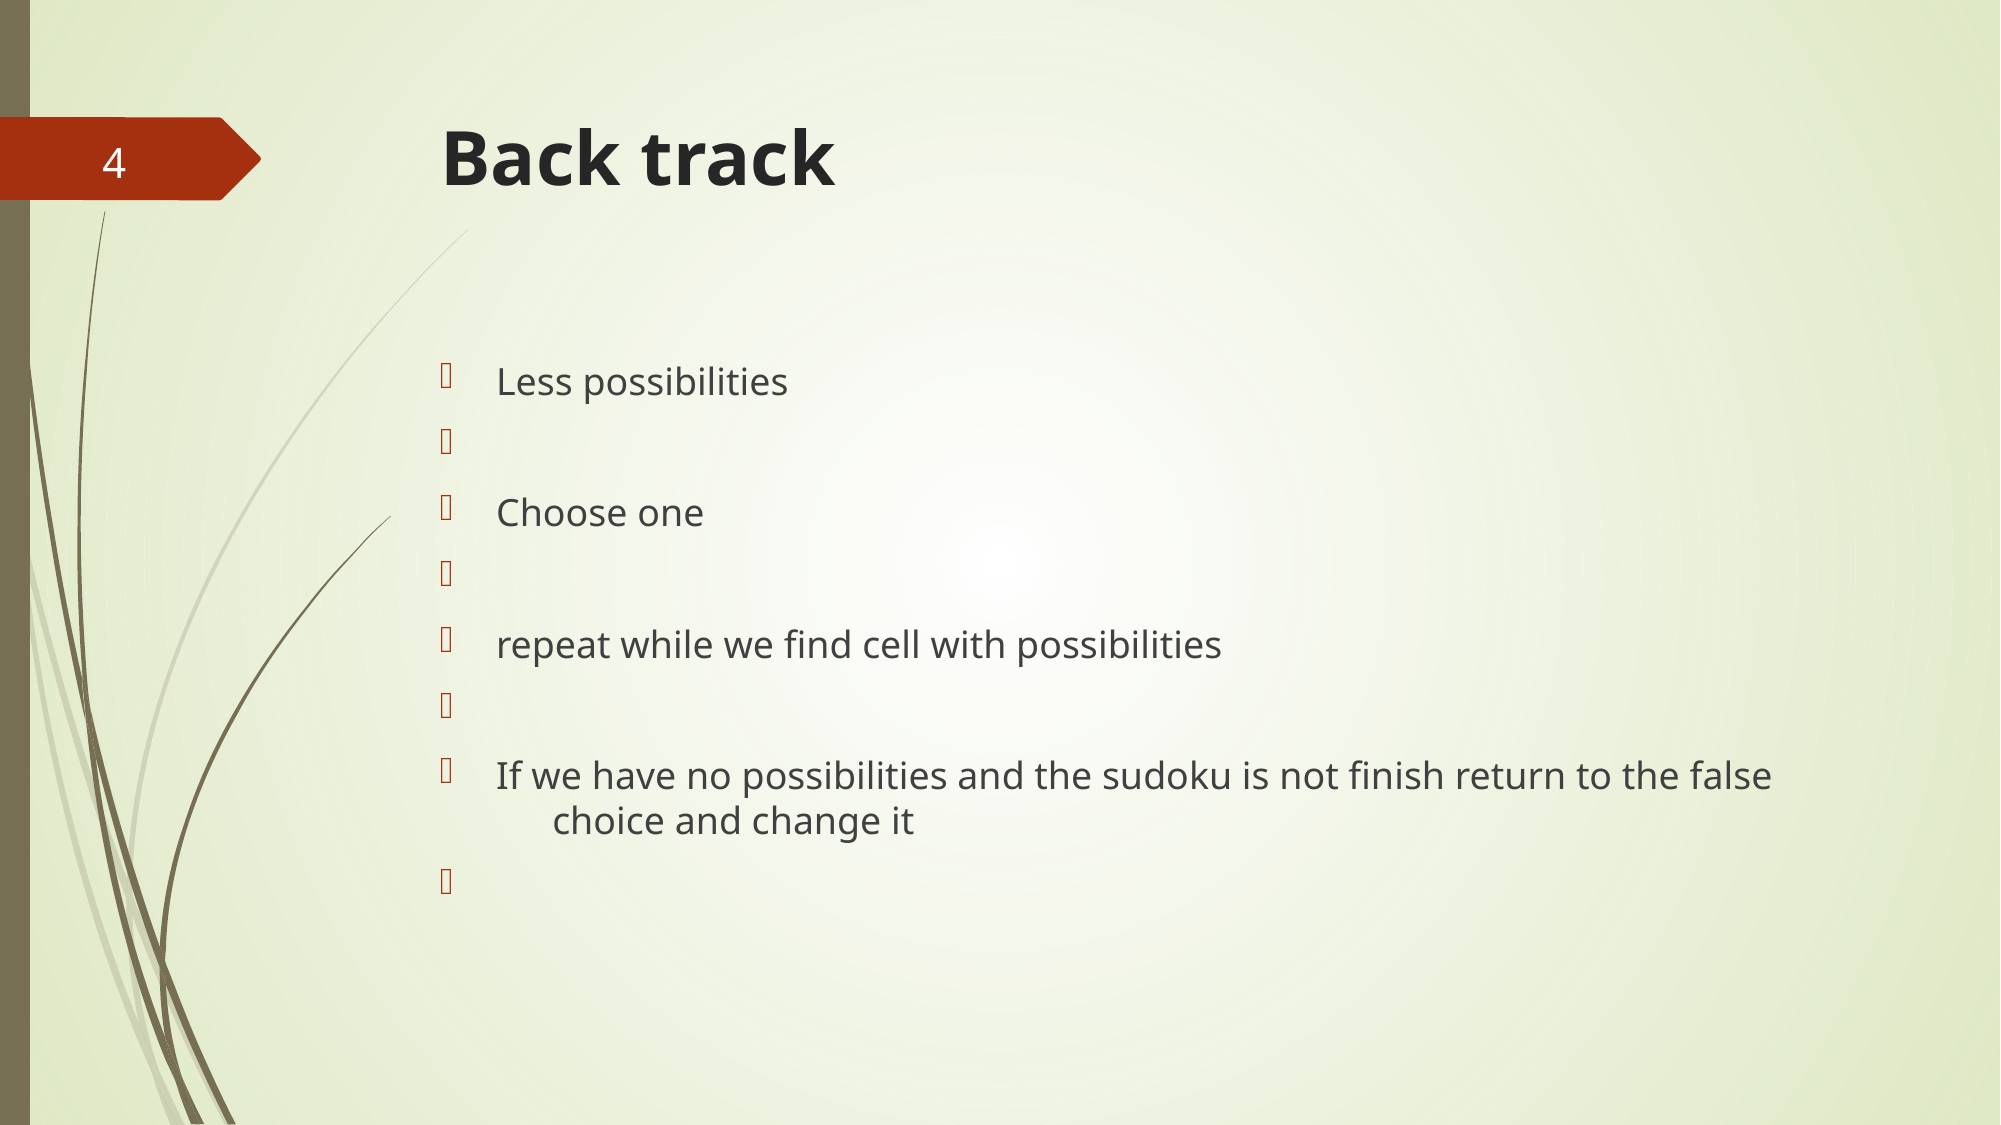

# Back track
Less possibilities
Choose one
repeat while we find cell with possibilities
If we have no possibilities and the sudoku is not finish return to the false choice and change it